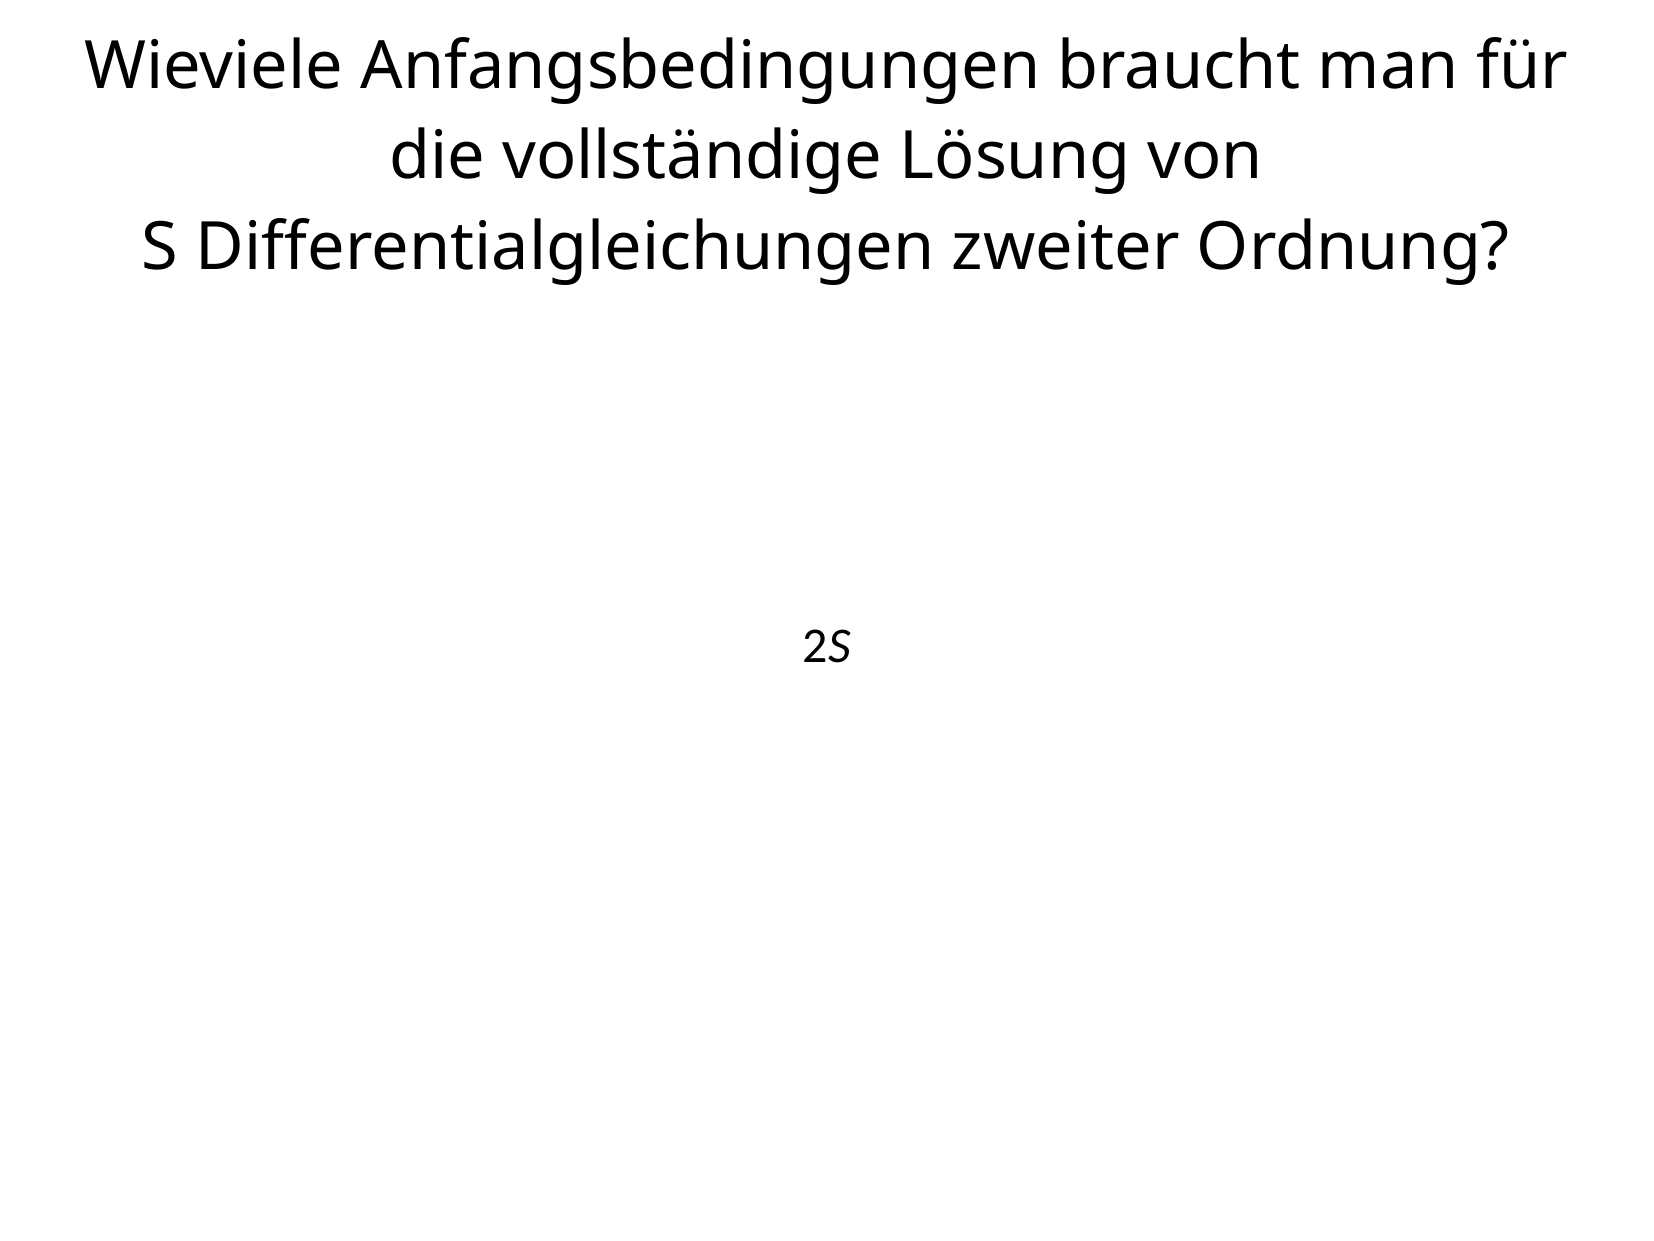

# Wieviele Anfangsbedingungen braucht man für die vollständige Lösung von S Differentialgleichungen zweiter Ordnung?
2S